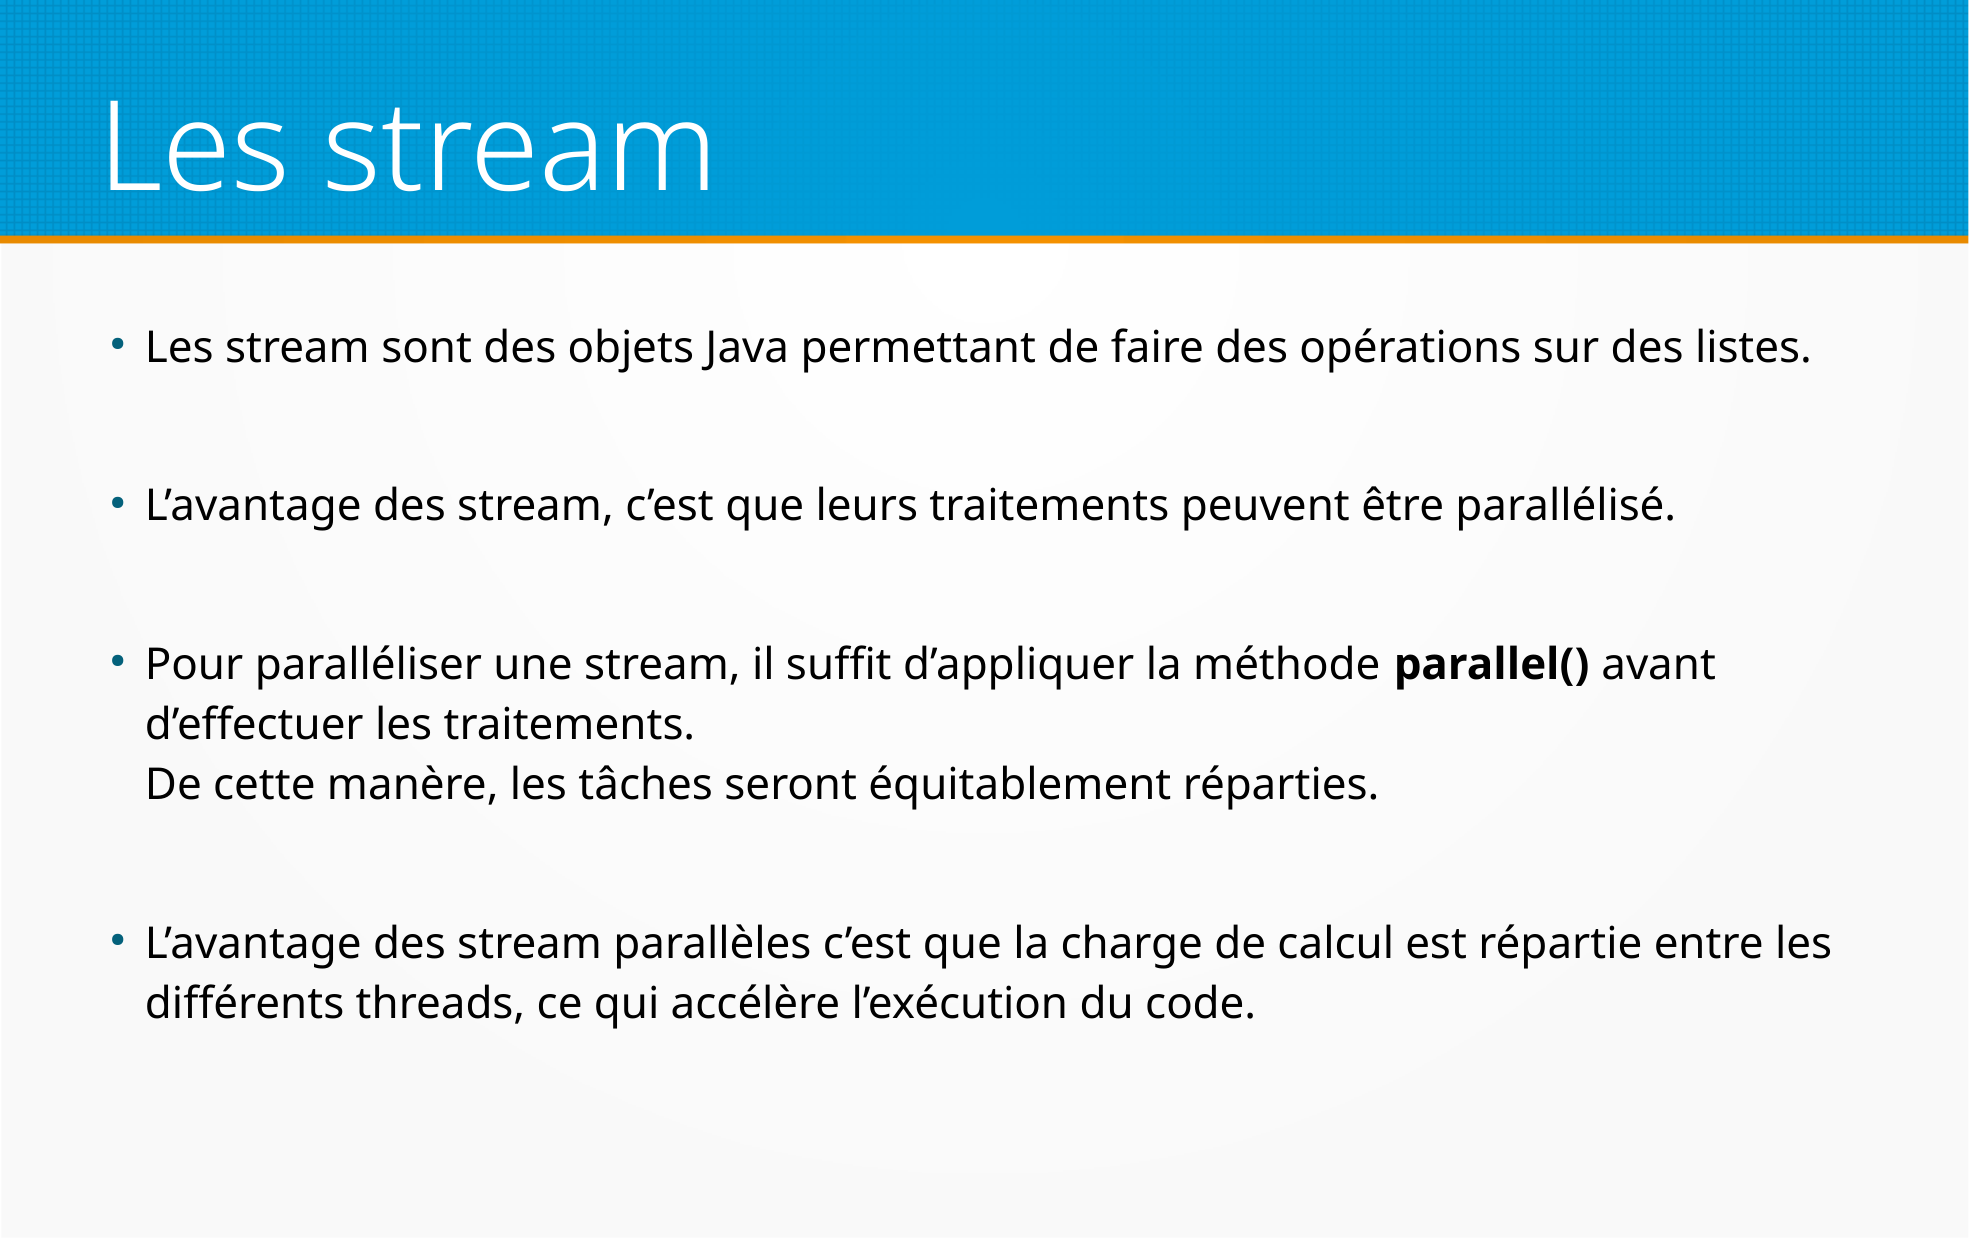

# Les stream
Les stream sont des objets Java permettant de faire des opérations sur des listes.
L’avantage des stream, c’est que leurs traitements peuvent être parallélisé.
Pour paralléliser une stream, il suffit d’appliquer la méthode parallel() avant d’effectuer les traitements.
De cette manère, les tâches seront équitablement réparties.
L’avantage des stream parallèles c’est que la charge de calcul est répartie entre les différents threads, ce qui accélère l’exécution du code.